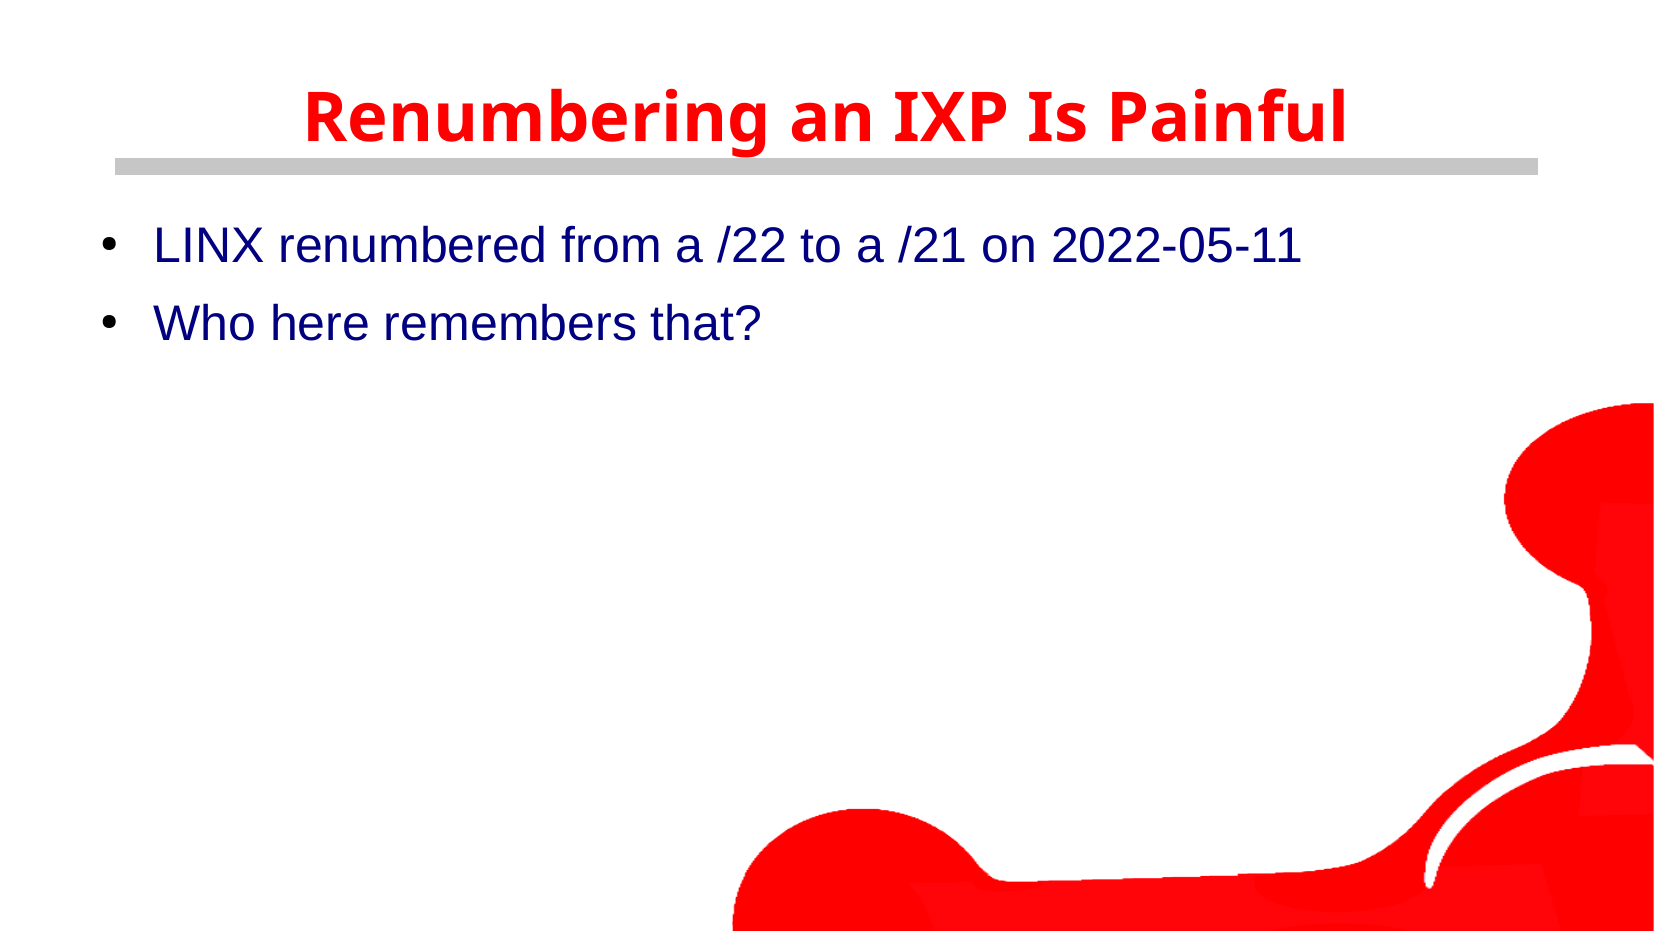

# Renumbering an IXP Is Painful
LINX renumbered from a /22 to a /21 on 2022-05-11
Who here remembers that?